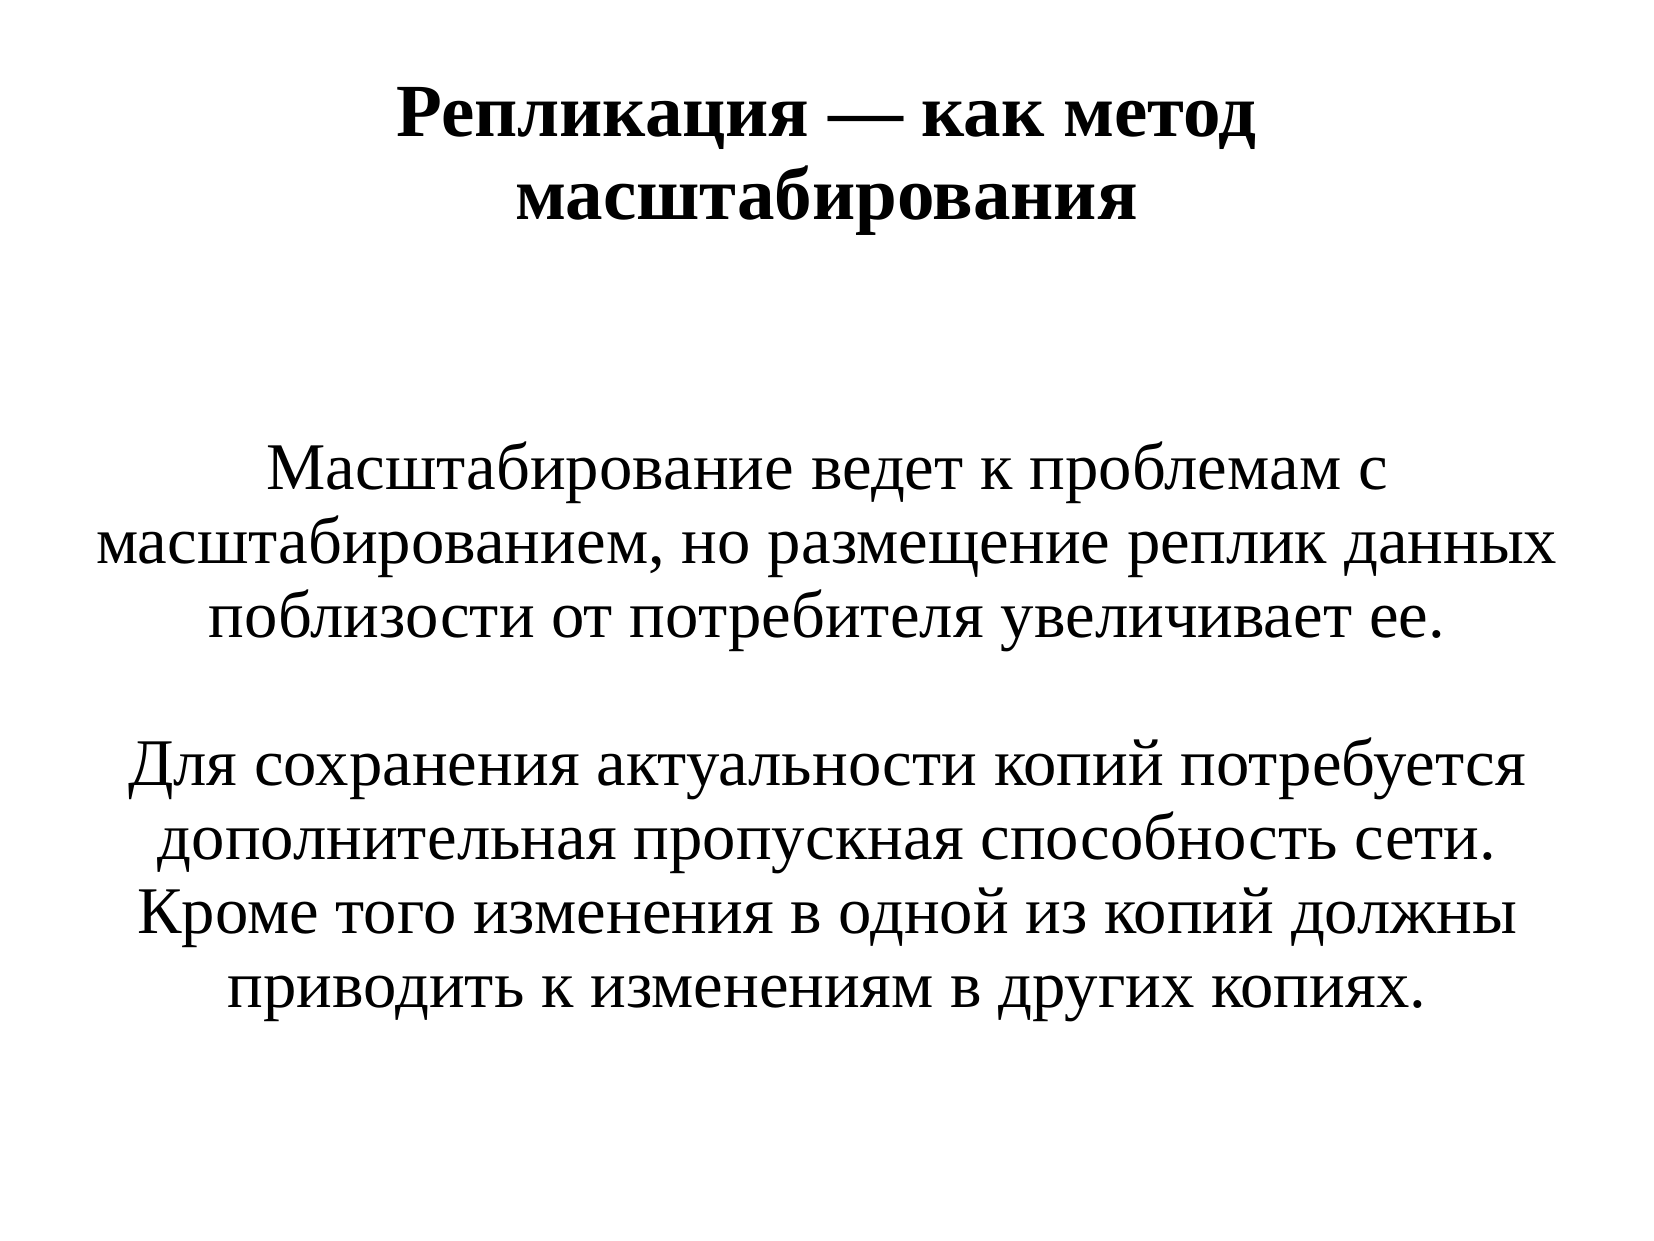

# Репликация — как метод масштабирования
Масштабирование ведет к проблемам с масштабированием, но размещение реплик данных поблизости от потребителя увеличивает ее.
Для сохранения актуальности копий потребуется дополнительная пропускная способность сети.
Кроме того изменения в одной из копий должны приводить к изменениям в других копиях.